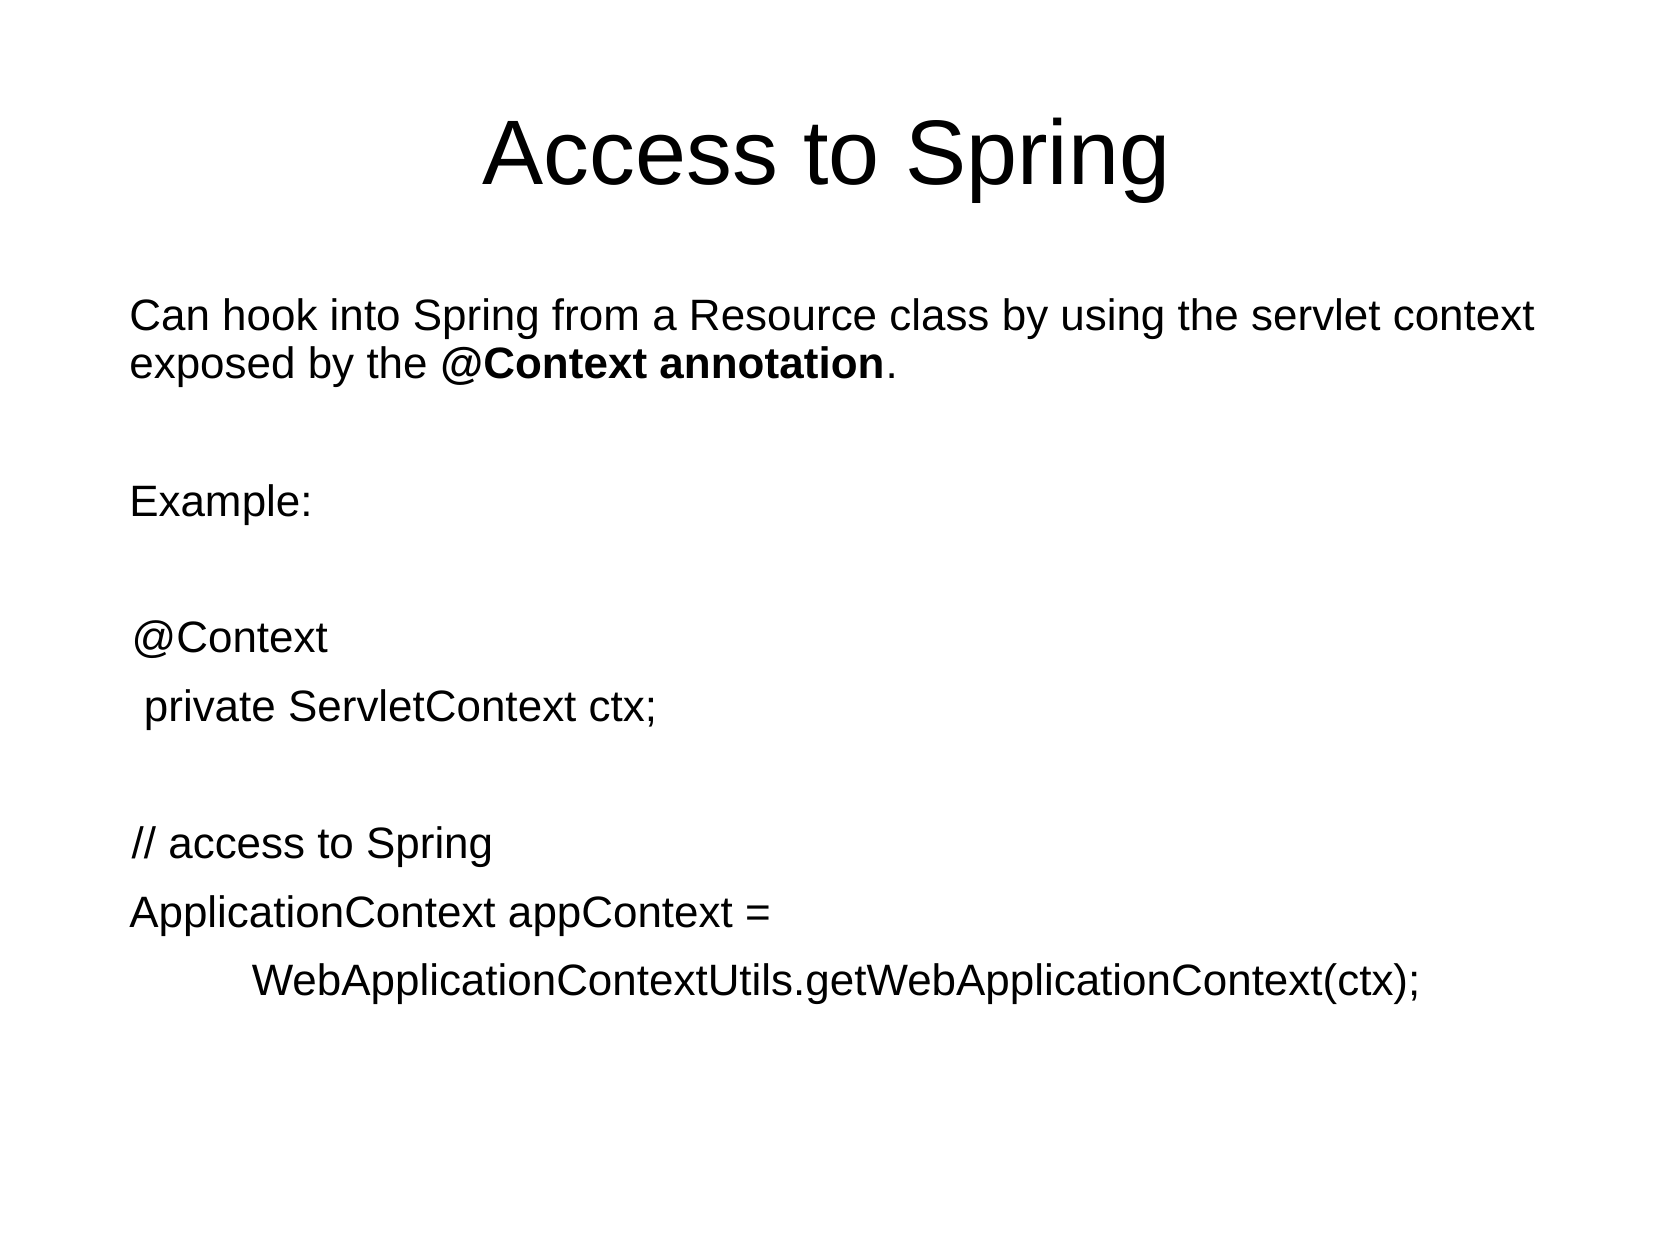

# Access to Spring
Can hook into Spring from a Resource class by using the servlet context exposed by the @Context annotation.
Example:
 @Context
 private ServletContext ctx;
 // access to Spring
ApplicationContext appContext =
 WebApplicationContextUtils.getWebApplicationContext(ctx);